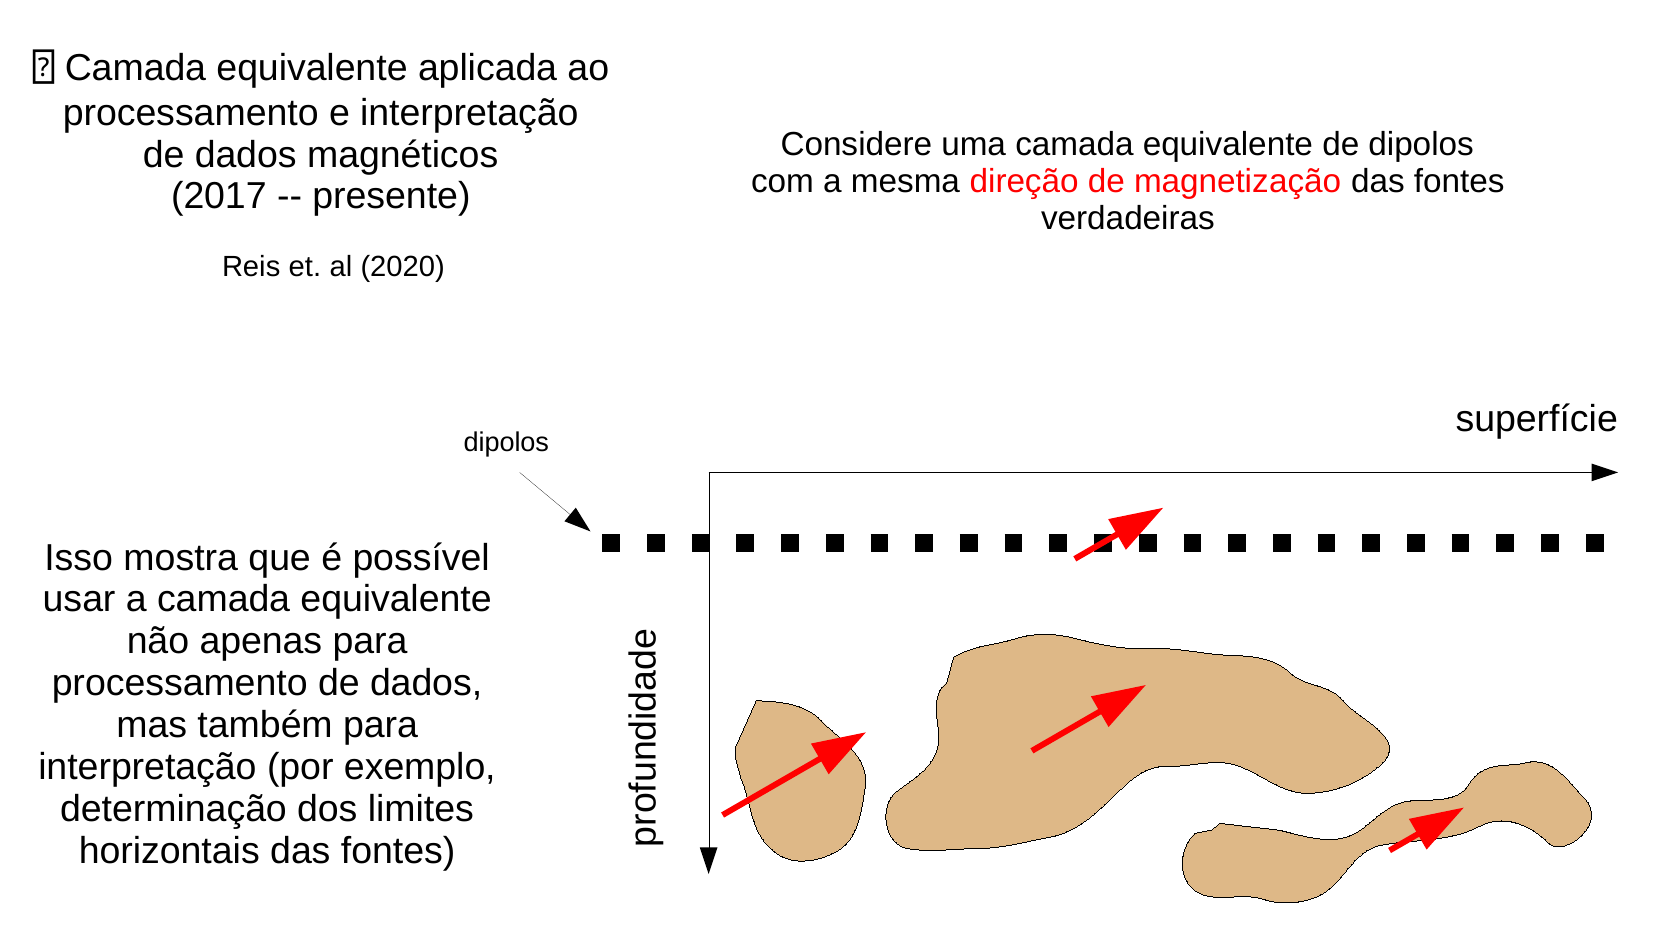

⍰ Camada equivalente aplicada ao processamento e interpretação
de dados magnéticos
(2017 -- presente)
Considere uma camada equivalente de dipolos com a mesma direção de magnetização das fontes verdadeiras
Reis et. al (2020)
superfície
dipolos
Isso mostra que é possível usar a camada equivalente não apenas para processamento de dados, mas também para interpretação (por exemplo, determinação dos limites horizontais das fontes)
profundidade